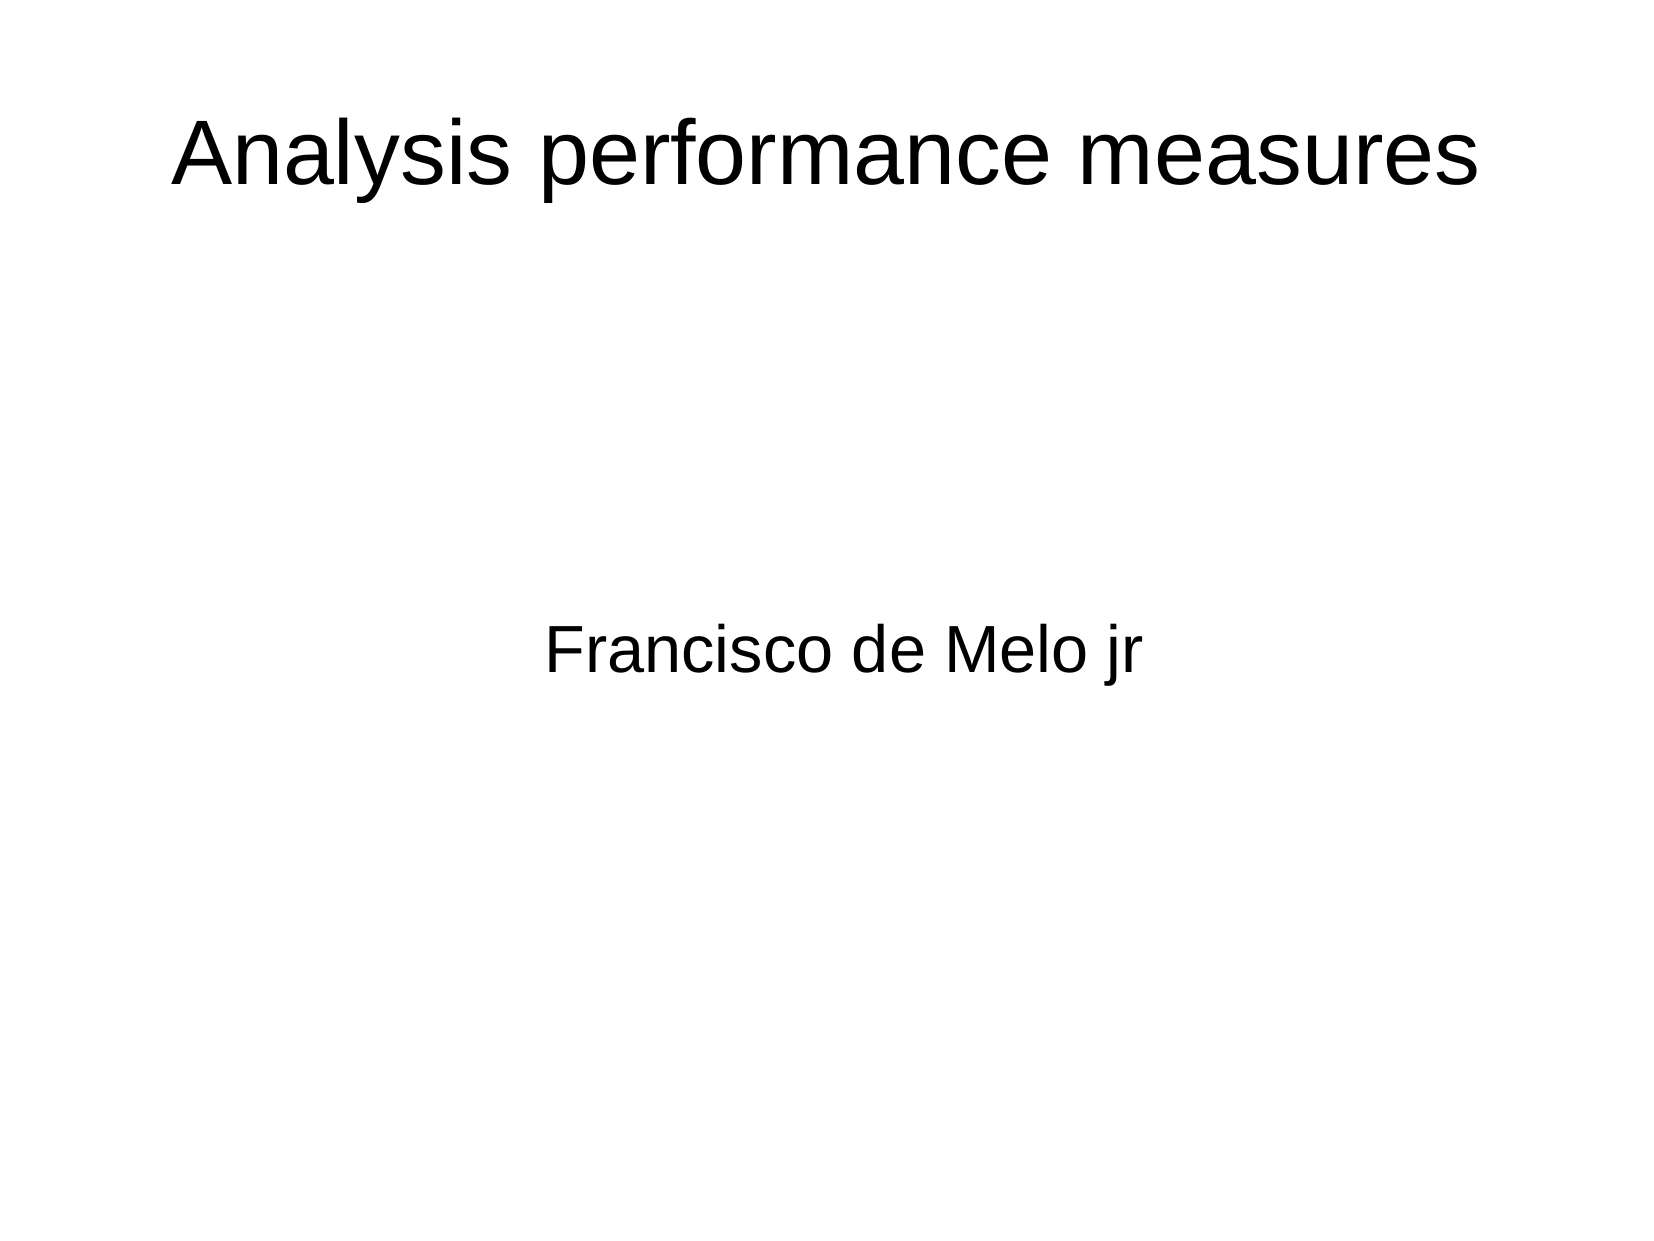

# Analysis performance measures
Francisco de Melo jr